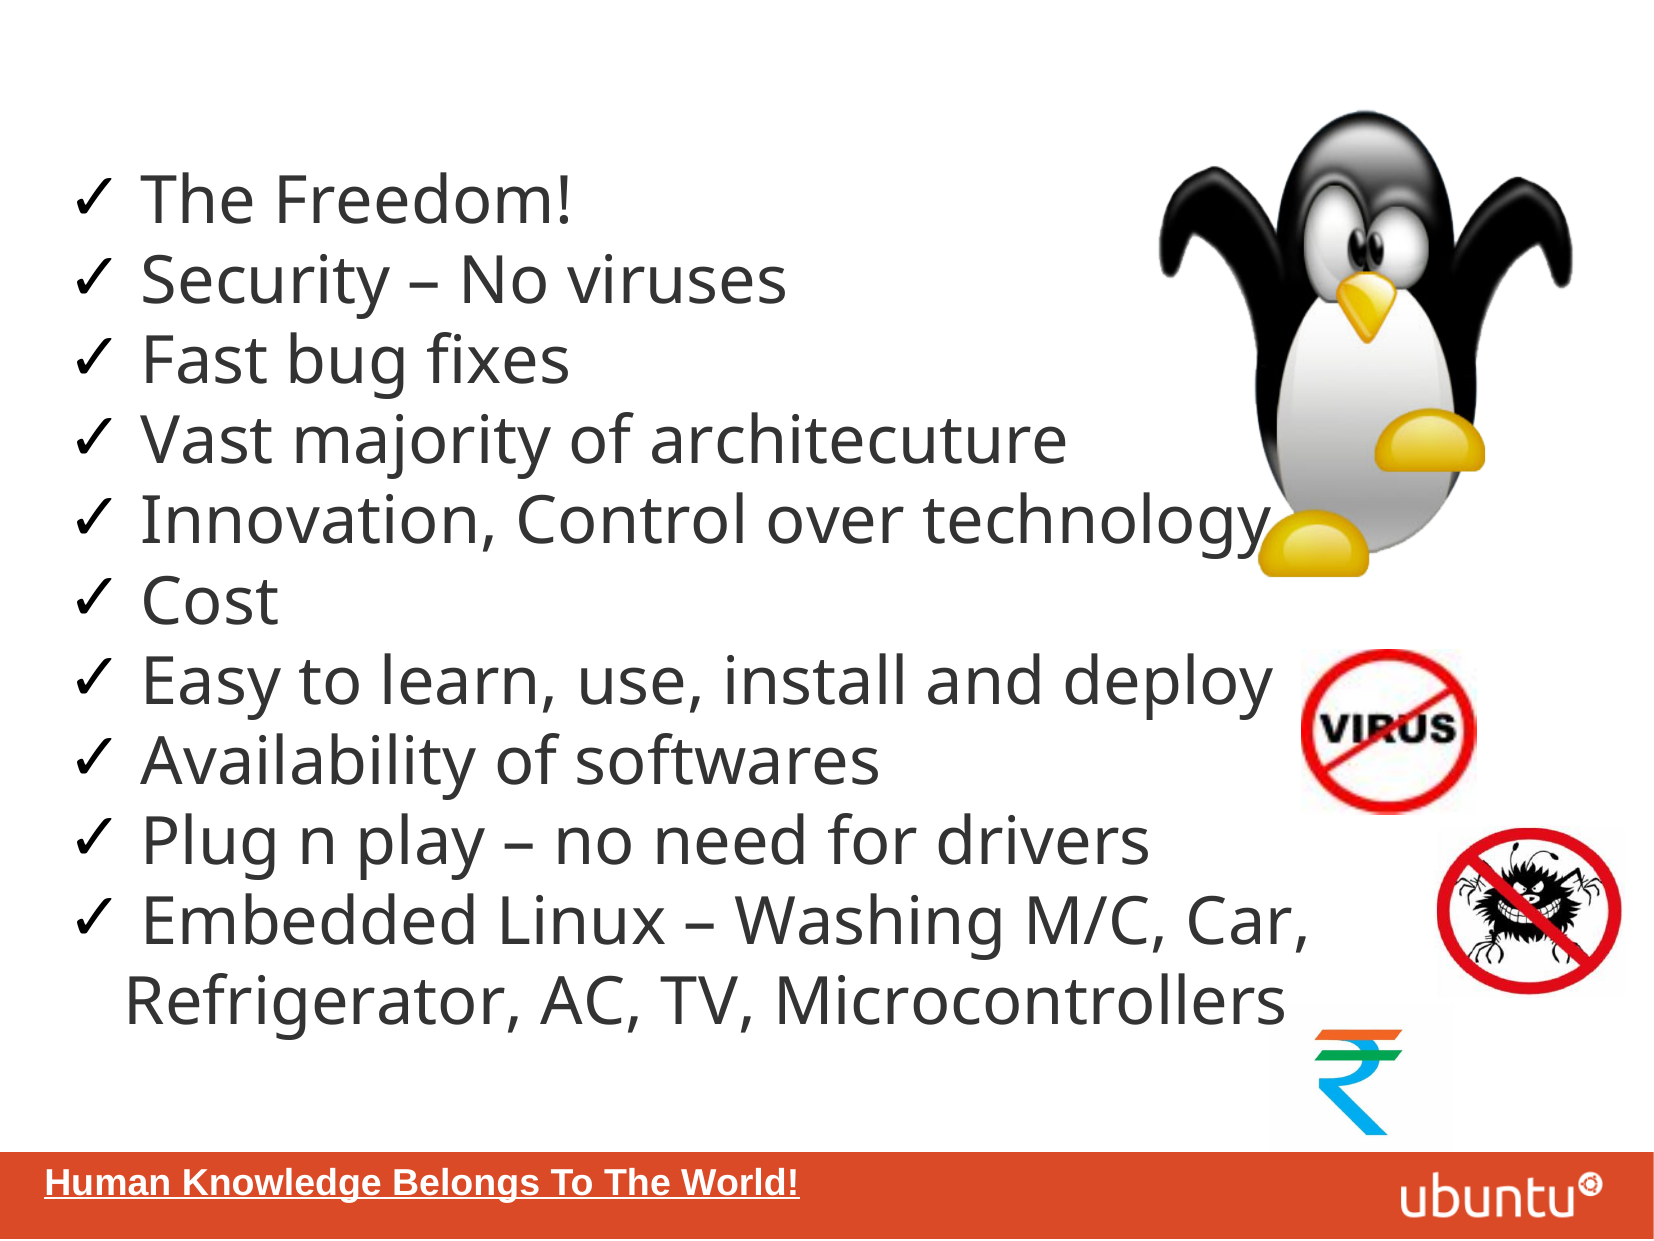

# Advantages
 The Freedom!
 Security – No viruses
 Fast bug fixes
 Vast majority of architecuture
 Innovation, Control over technology
 Cost
 Easy to learn, use, install and deploy
 Availability of softwares
 Plug n play – no need for drivers
 Embedded Linux – Washing M/C, Car, Refrigerator, AC, TV, Microcontrollers
Human Knowledge Belongs To The World!